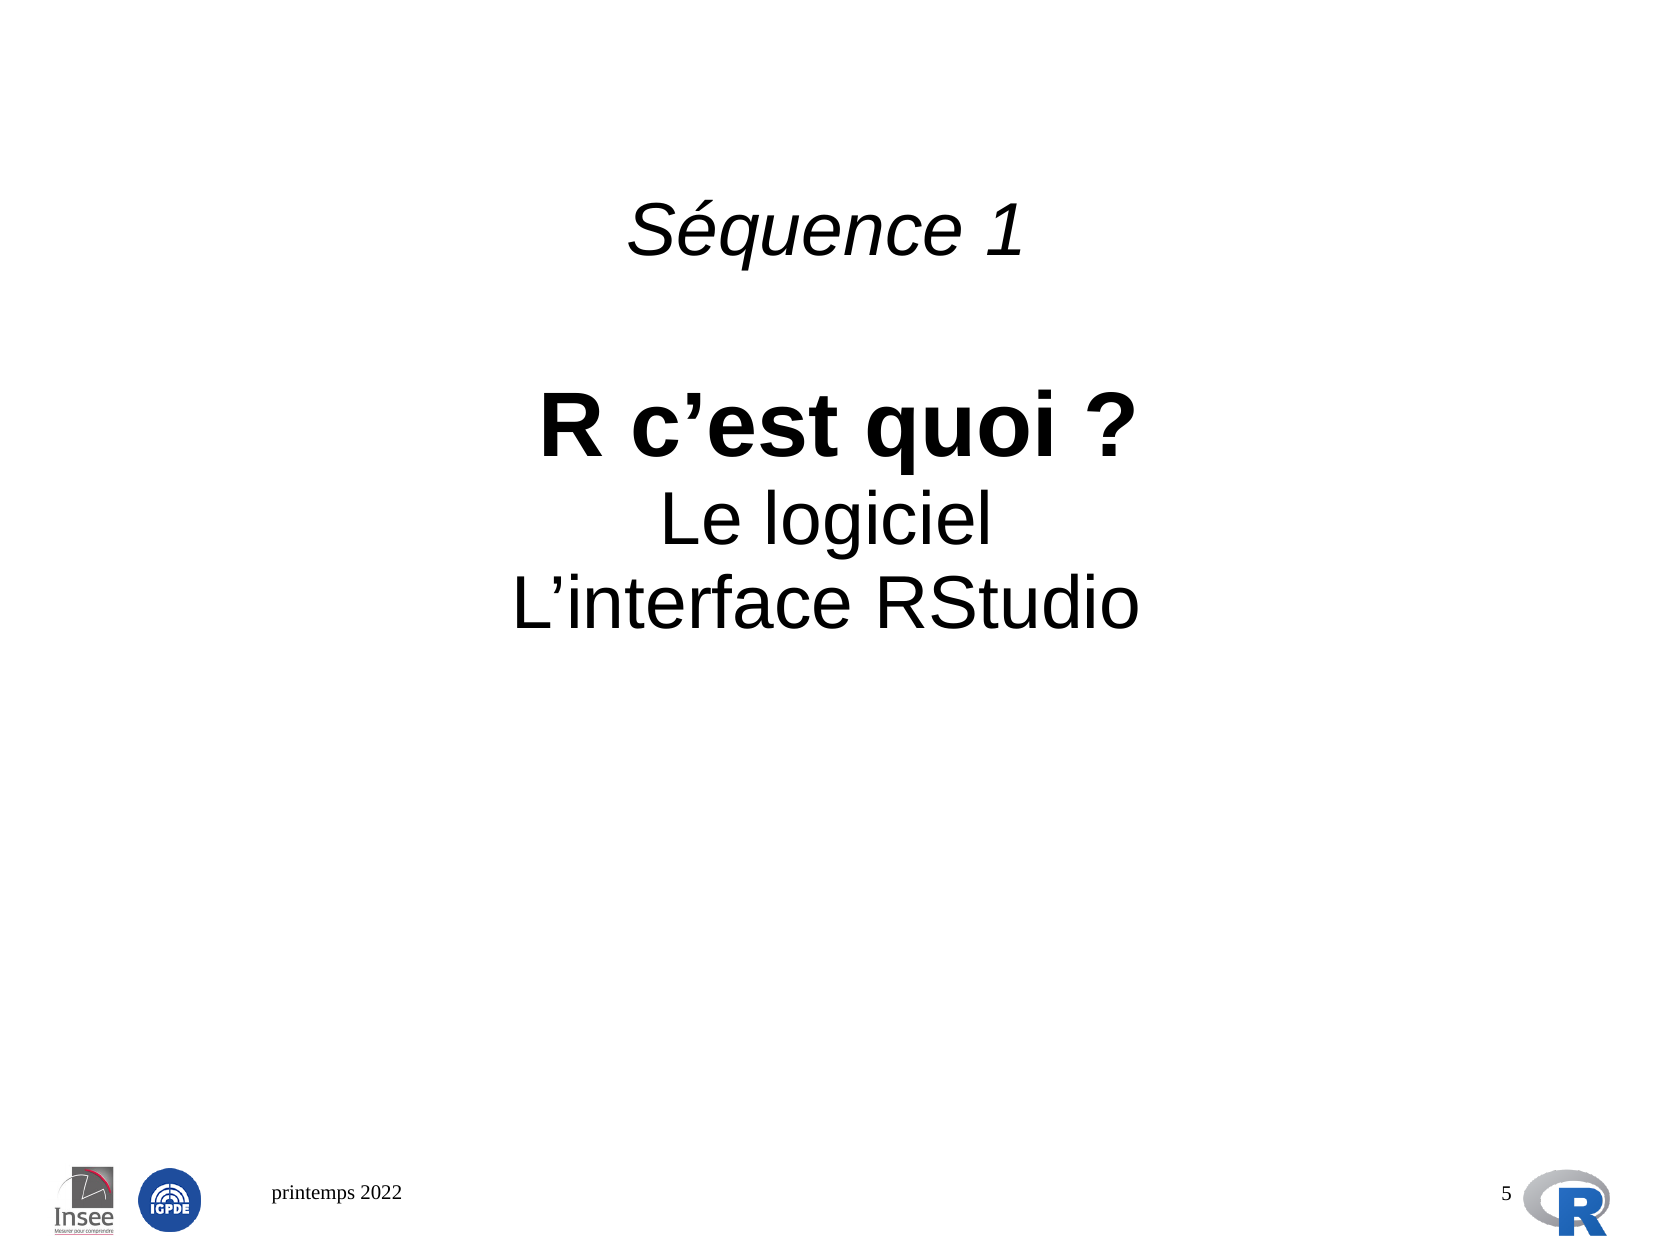

# Séquence 1 R c’est quoi ? Le logiciel L’interface RStudio
printemps 2022
5